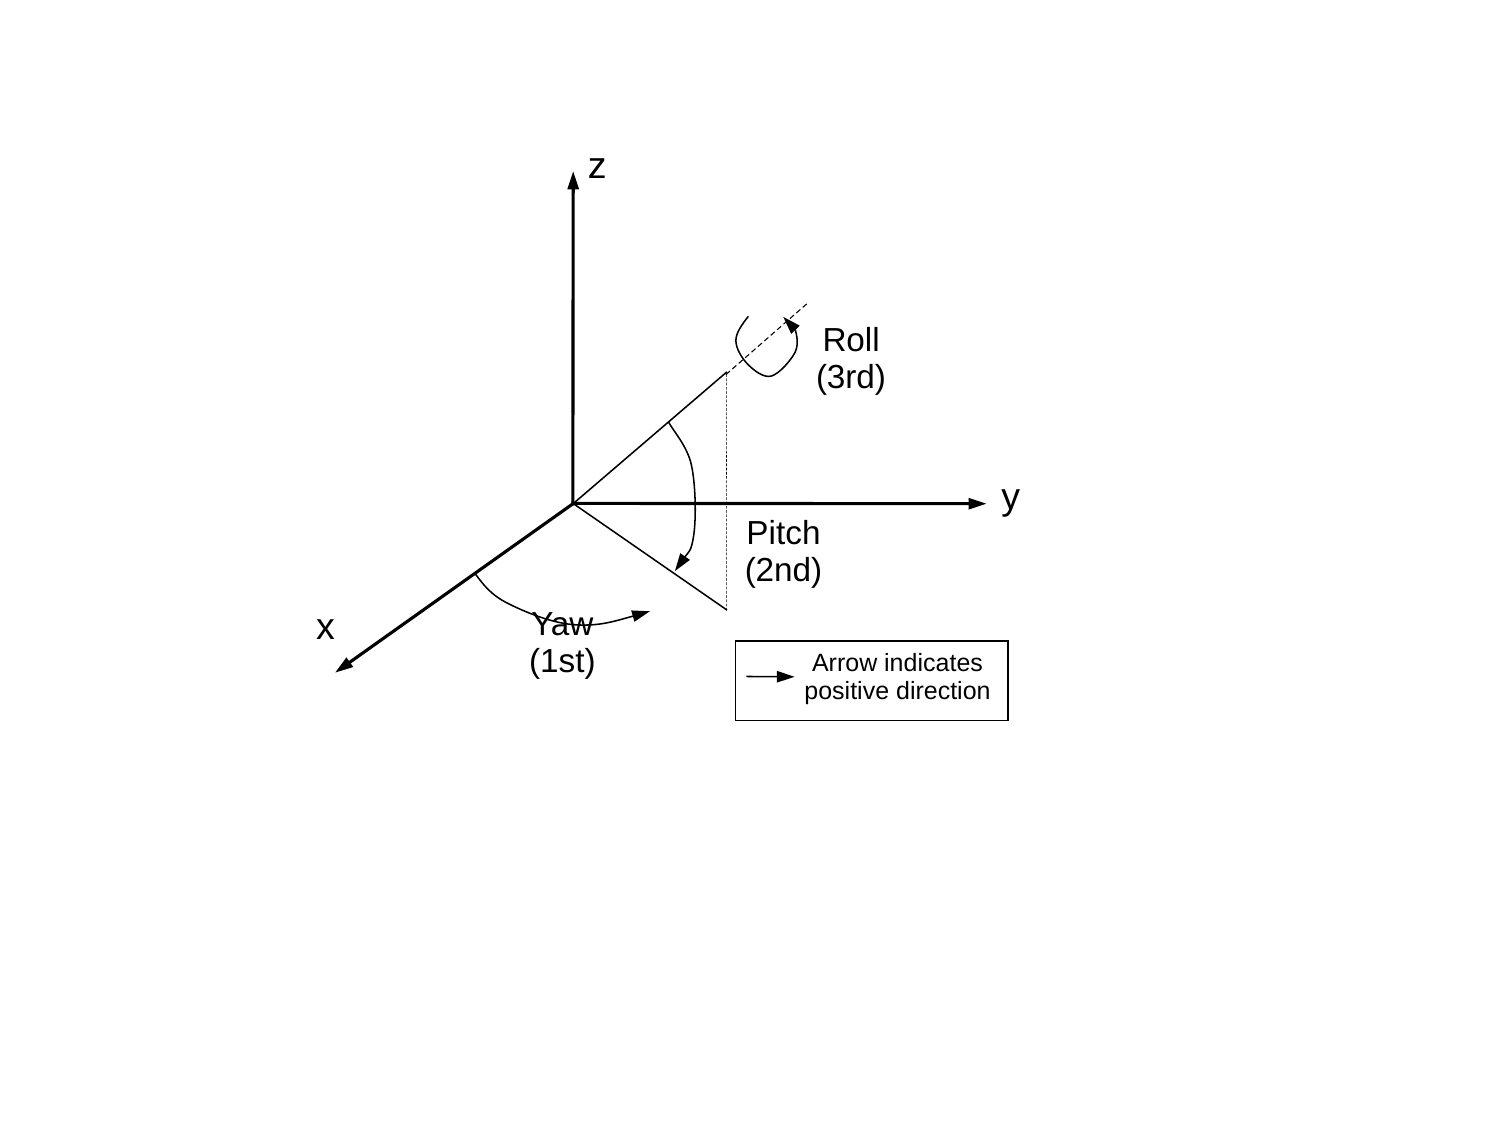

z
Roll
(3rd)
y
Pitch
(2nd)
x
Yaw
(1st)
Arrow indicates
positive direction